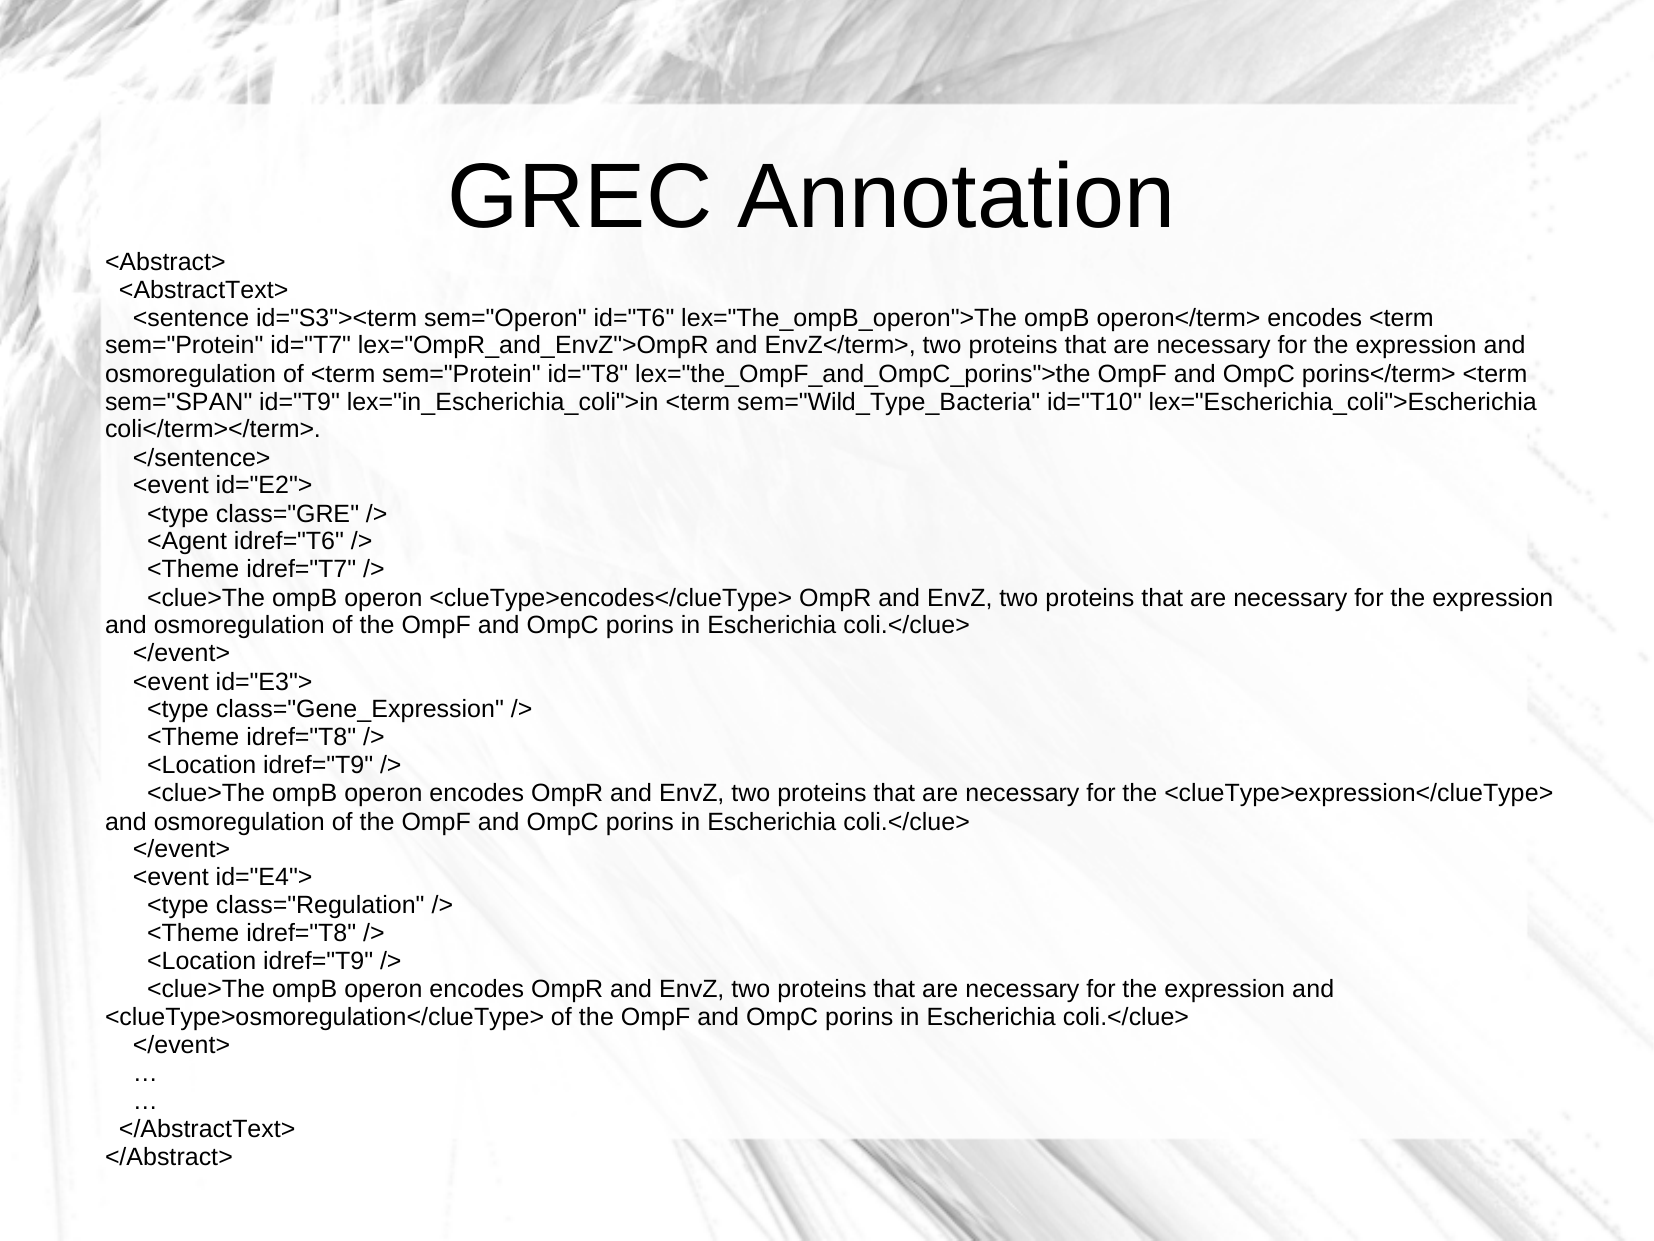

# GREC Annotation
<Abstract>
 <AbstractText>
 <sentence id="S3"><term sem="Operon" id="T6" lex="The_ompB_operon">The ompB operon</term> encodes <term sem="Protein" id="T7" lex="OmpR_and_EnvZ">OmpR and EnvZ</term>, two proteins that are necessary for the expression and osmoregulation of <term sem="Protein" id="T8" lex="the_OmpF_and_OmpC_porins">the OmpF and OmpC porins</term> <term sem="SPAN" id="T9" lex="in_Escherichia_coli">in <term sem="Wild_Type_Bacteria" id="T10" lex="Escherichia_coli">Escherichia coli</term></term>.
 </sentence>
 <event id="E2">
 <type class="GRE" />
 <Agent idref="T6" />
 <Theme idref="T7" />
 <clue>The ompB operon <clueType>encodes</clueType> OmpR and EnvZ, two proteins that are necessary for the expression and osmoregulation of the OmpF and OmpC porins in Escherichia coli.</clue>
 </event>
 <event id="E3">
 <type class="Gene_Expression" />
 <Theme idref="T8" />
 <Location idref="T9" />
 <clue>The ompB operon encodes OmpR and EnvZ, two proteins that are necessary for the <clueType>expression</clueType> and osmoregulation of the OmpF and OmpC porins in Escherichia coli.</clue>
 </event>
 <event id="E4">
 <type class="Regulation" />
 <Theme idref="T8" />
 <Location idref="T9" />
 <clue>The ompB operon encodes OmpR and EnvZ, two proteins that are necessary for the expression and <clueType>osmoregulation</clueType> of the OmpF and OmpC porins in Escherichia coli.</clue>
 </event>
 …
 …
 </AbstractText>
</Abstract>